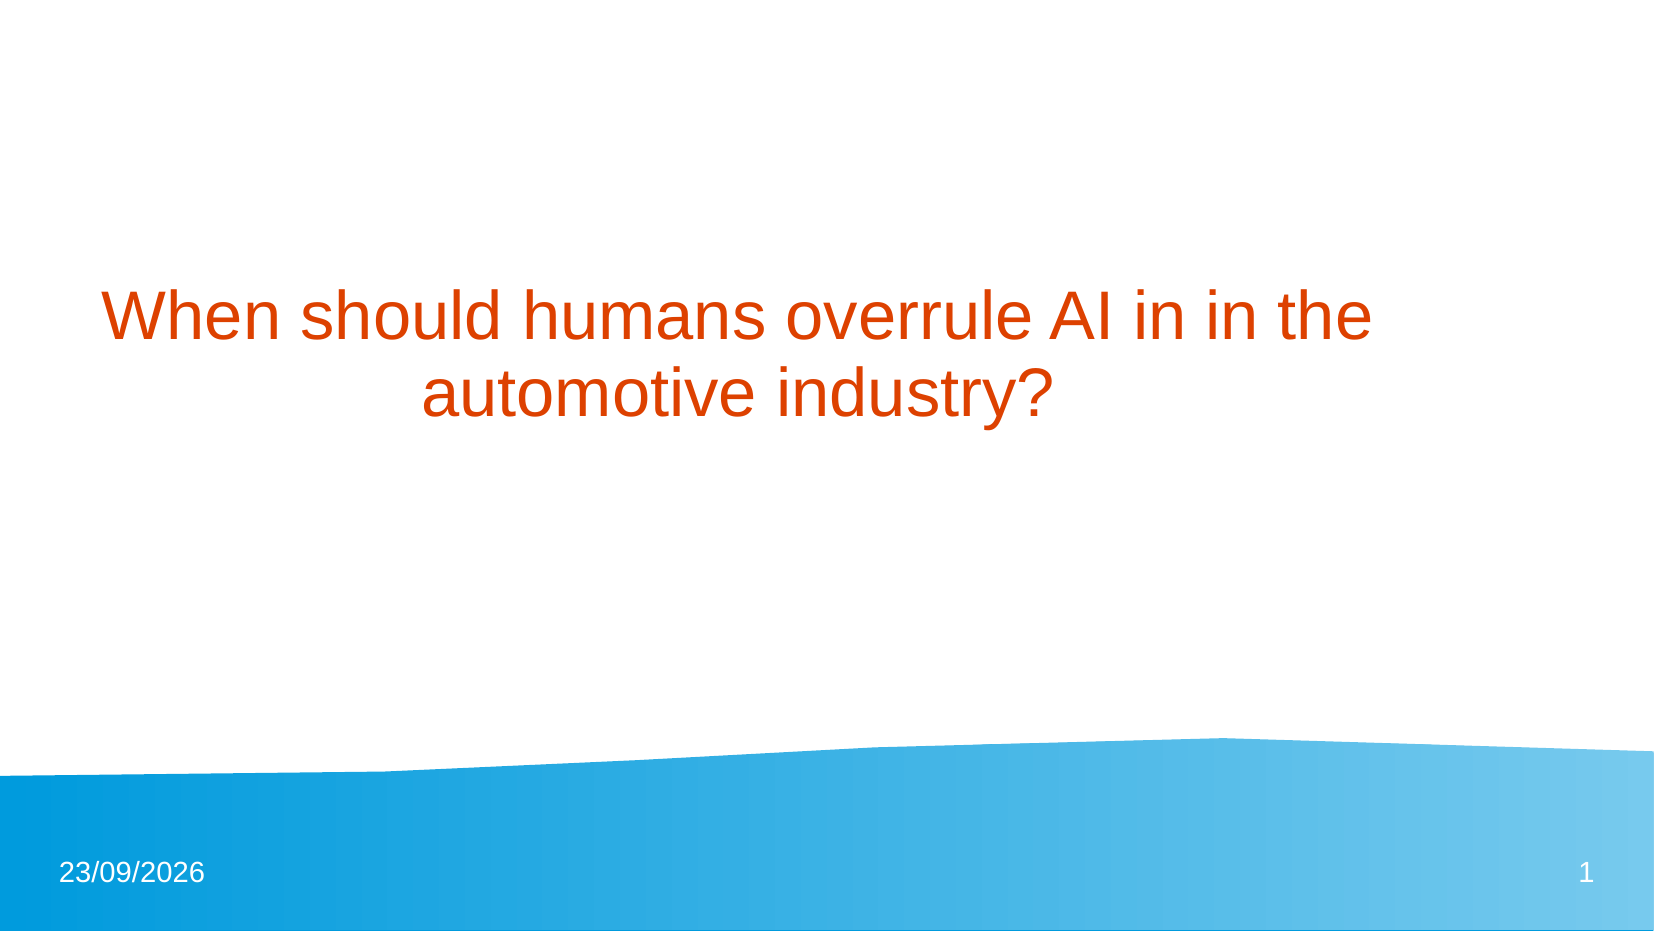

# When should humans overrule AI in in the automotive industry?